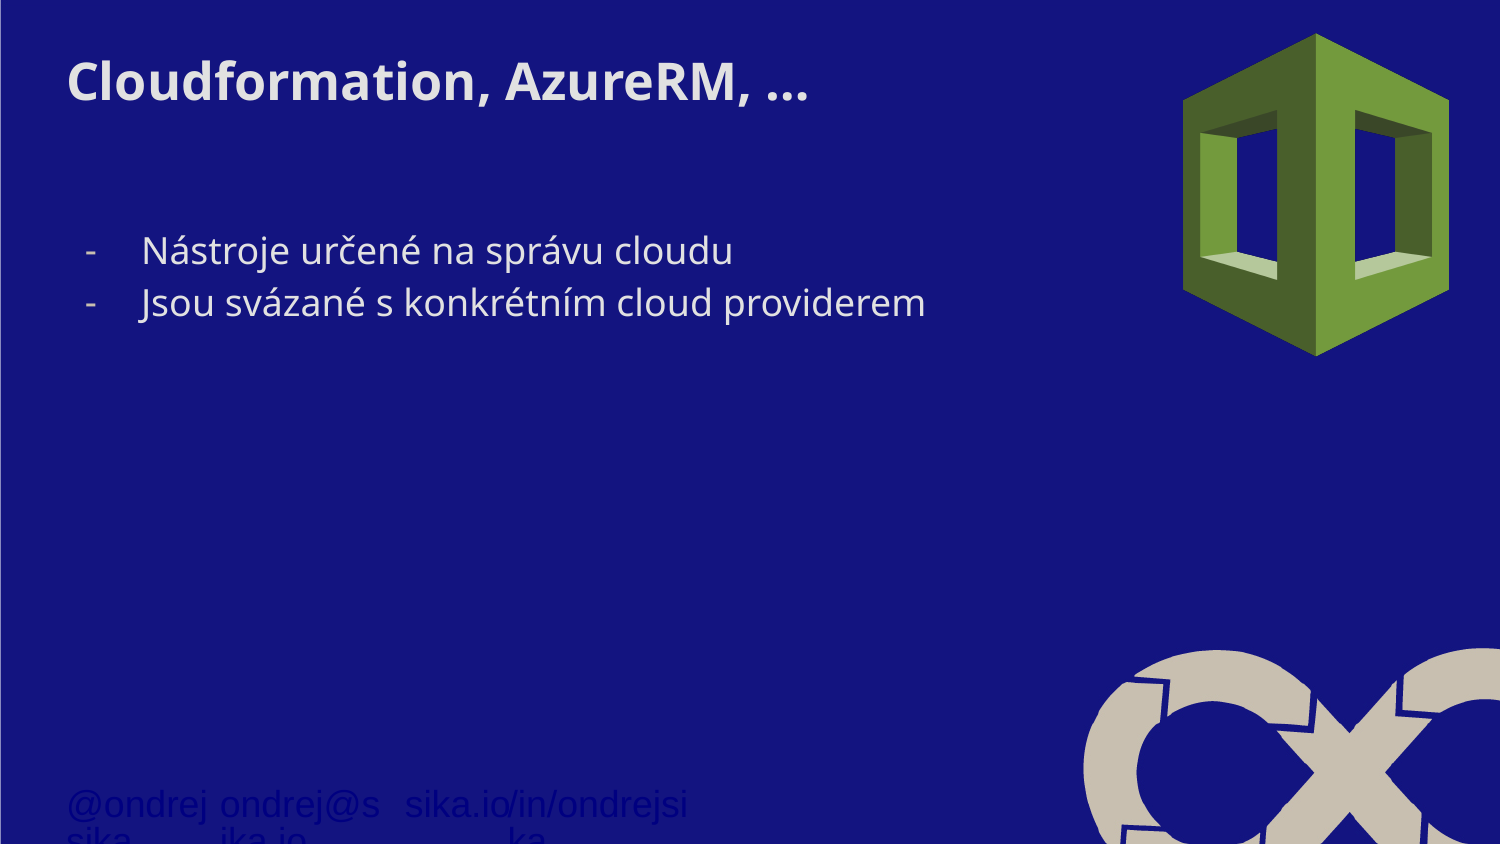

# Cloudformation, AzureRM, …
Nástroje určené na správu cloudu
Jsou svázané s konkrétním cloud providerem